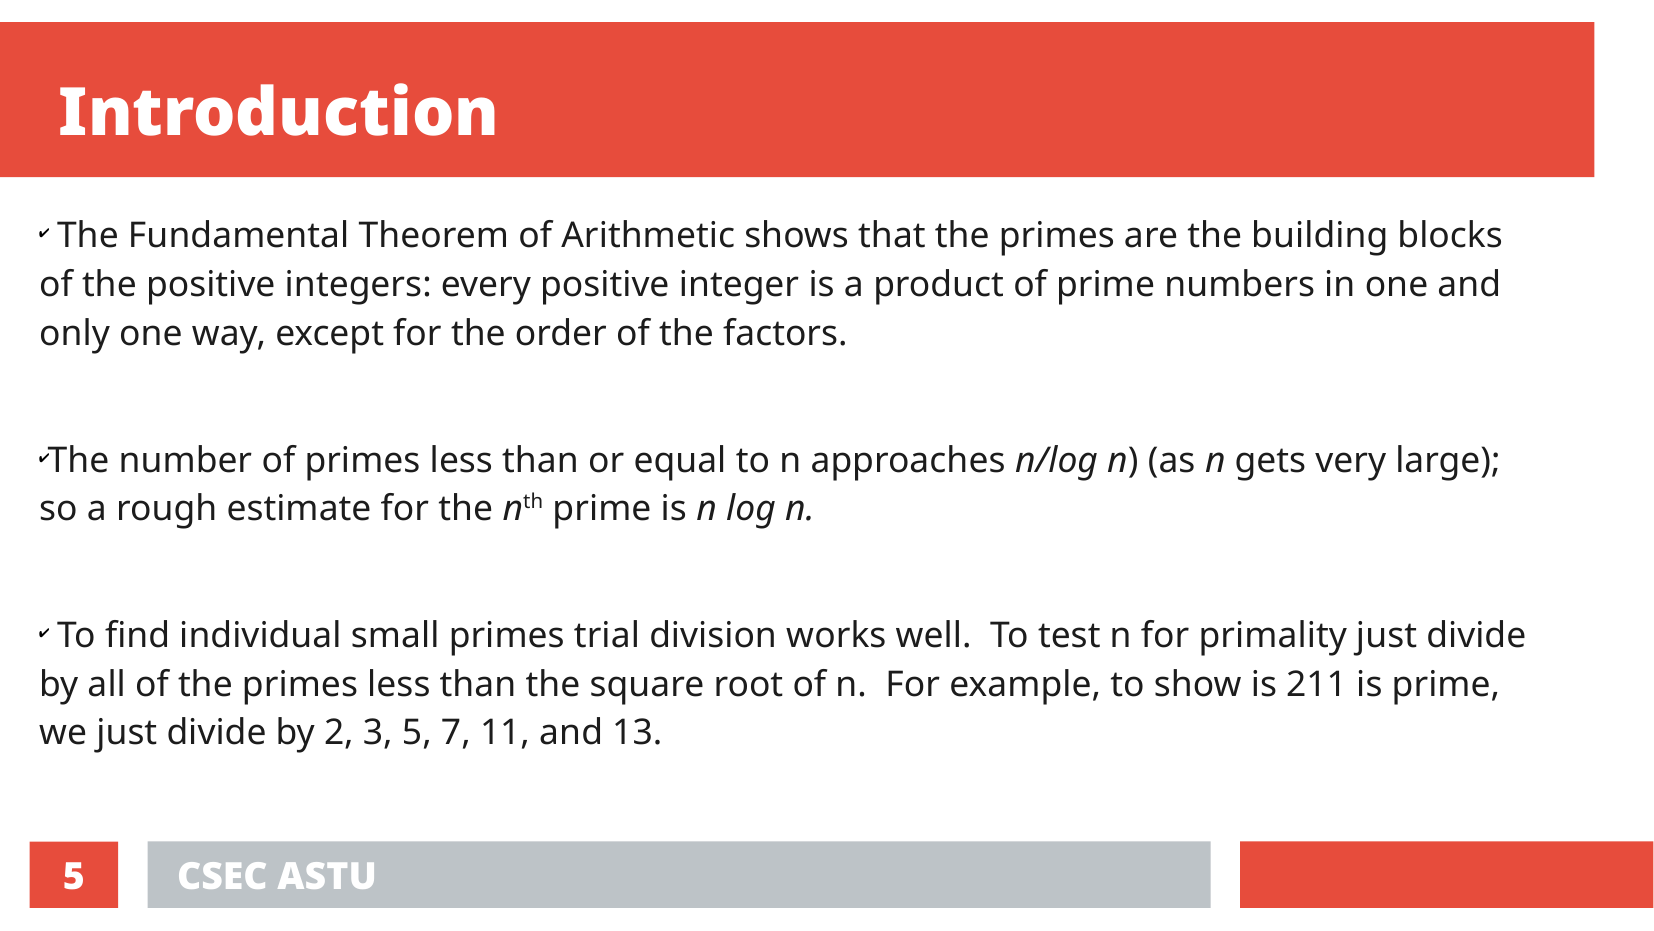

# Introduction
 The Fundamental Theorem of Arithmetic shows that the primes are the building blocks of the positive integers: every positive integer is a product of prime numbers in one and only one way, except for the order of the factors.
The number of primes less than or equal to n approaches n/log n) (as n gets very large); so a rough estimate for the nth prime is n log n.
 To find individual small primes trial division works well. To test n for primality just divide by all of the primes less than the square root of n. For example, to show is 211 is prime, we just divide by 2, 3, 5, 7, 11, and 13.
5
CSEC ASTU